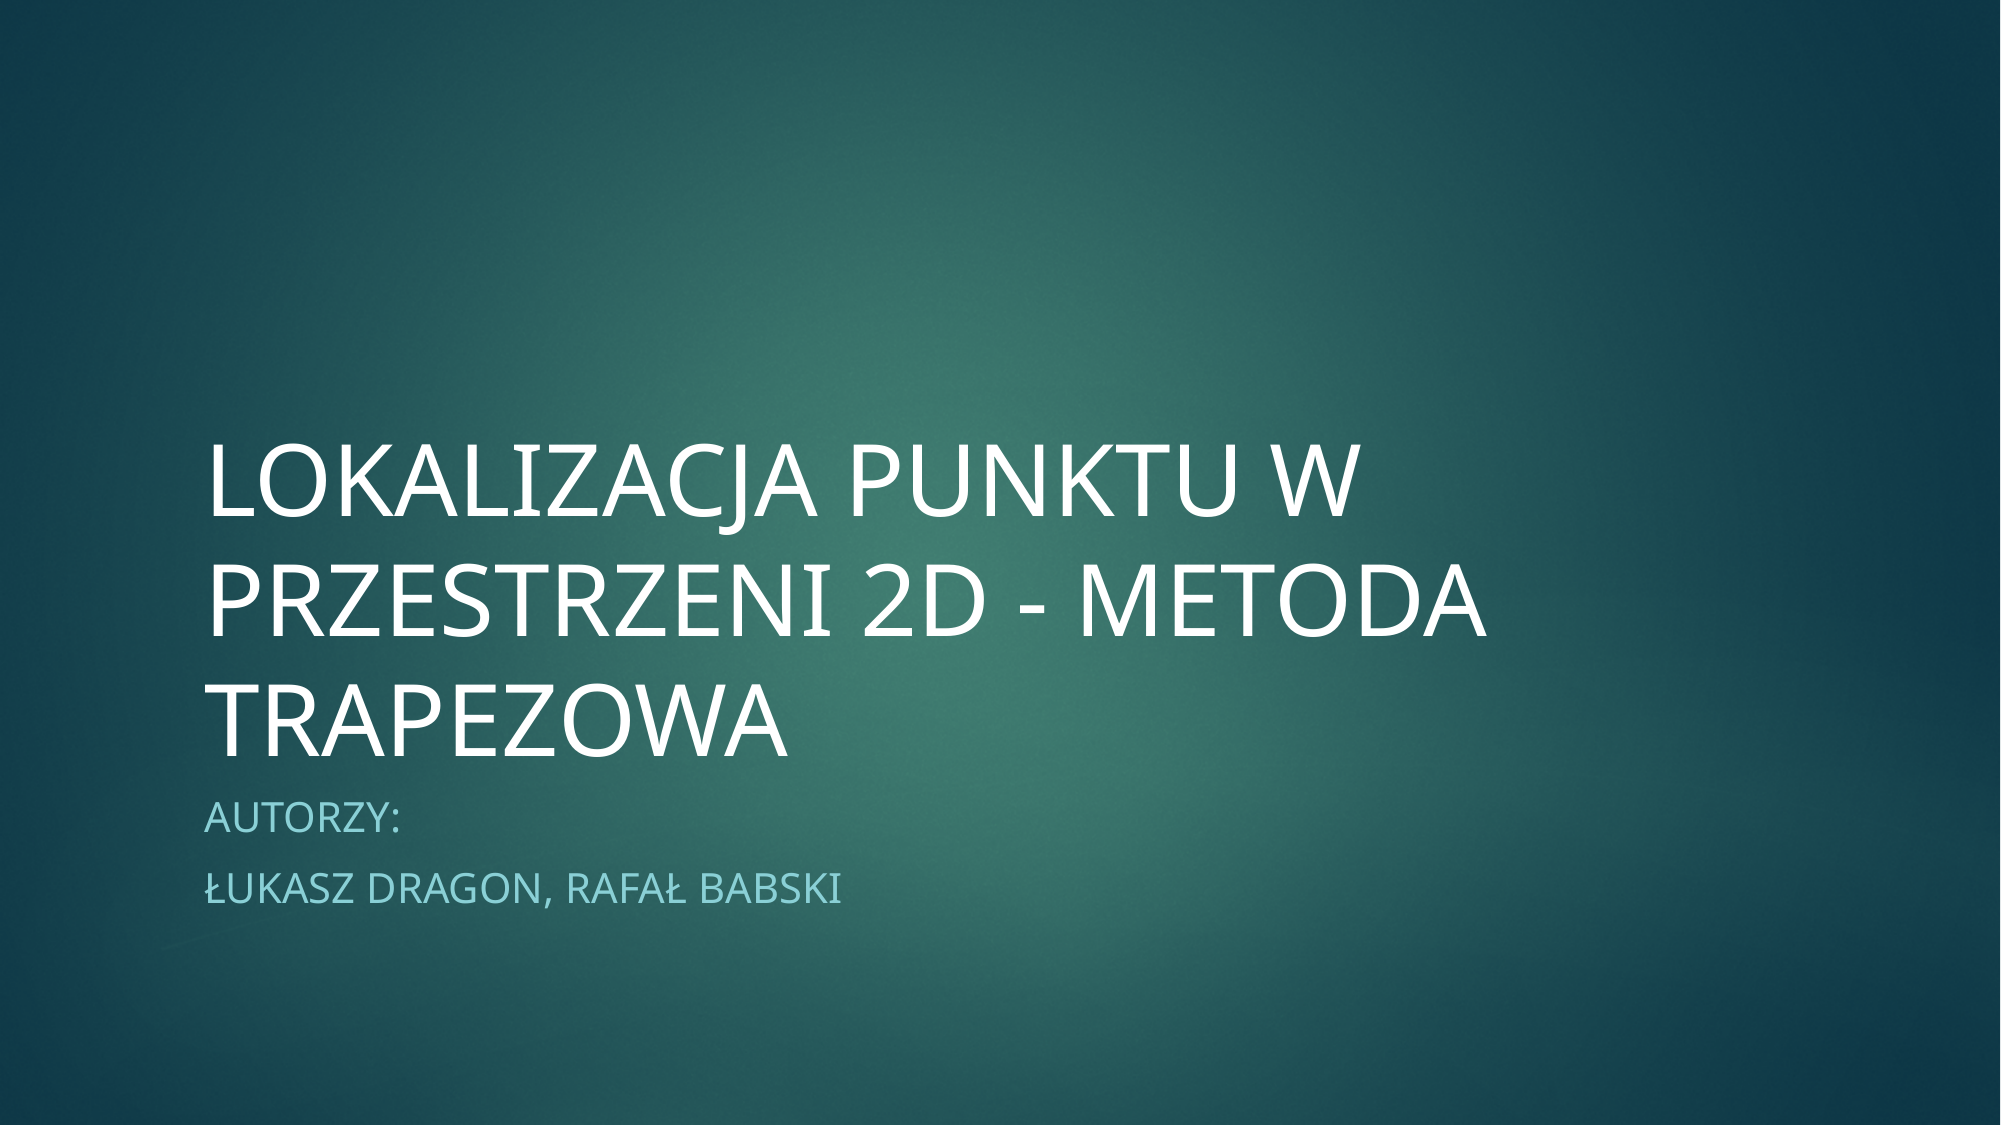

# Lokalizacja punktu w przestrzeni 2d - metoda Trapezowa
Autorzy:
Łukasz Dragon, Rafał Babski